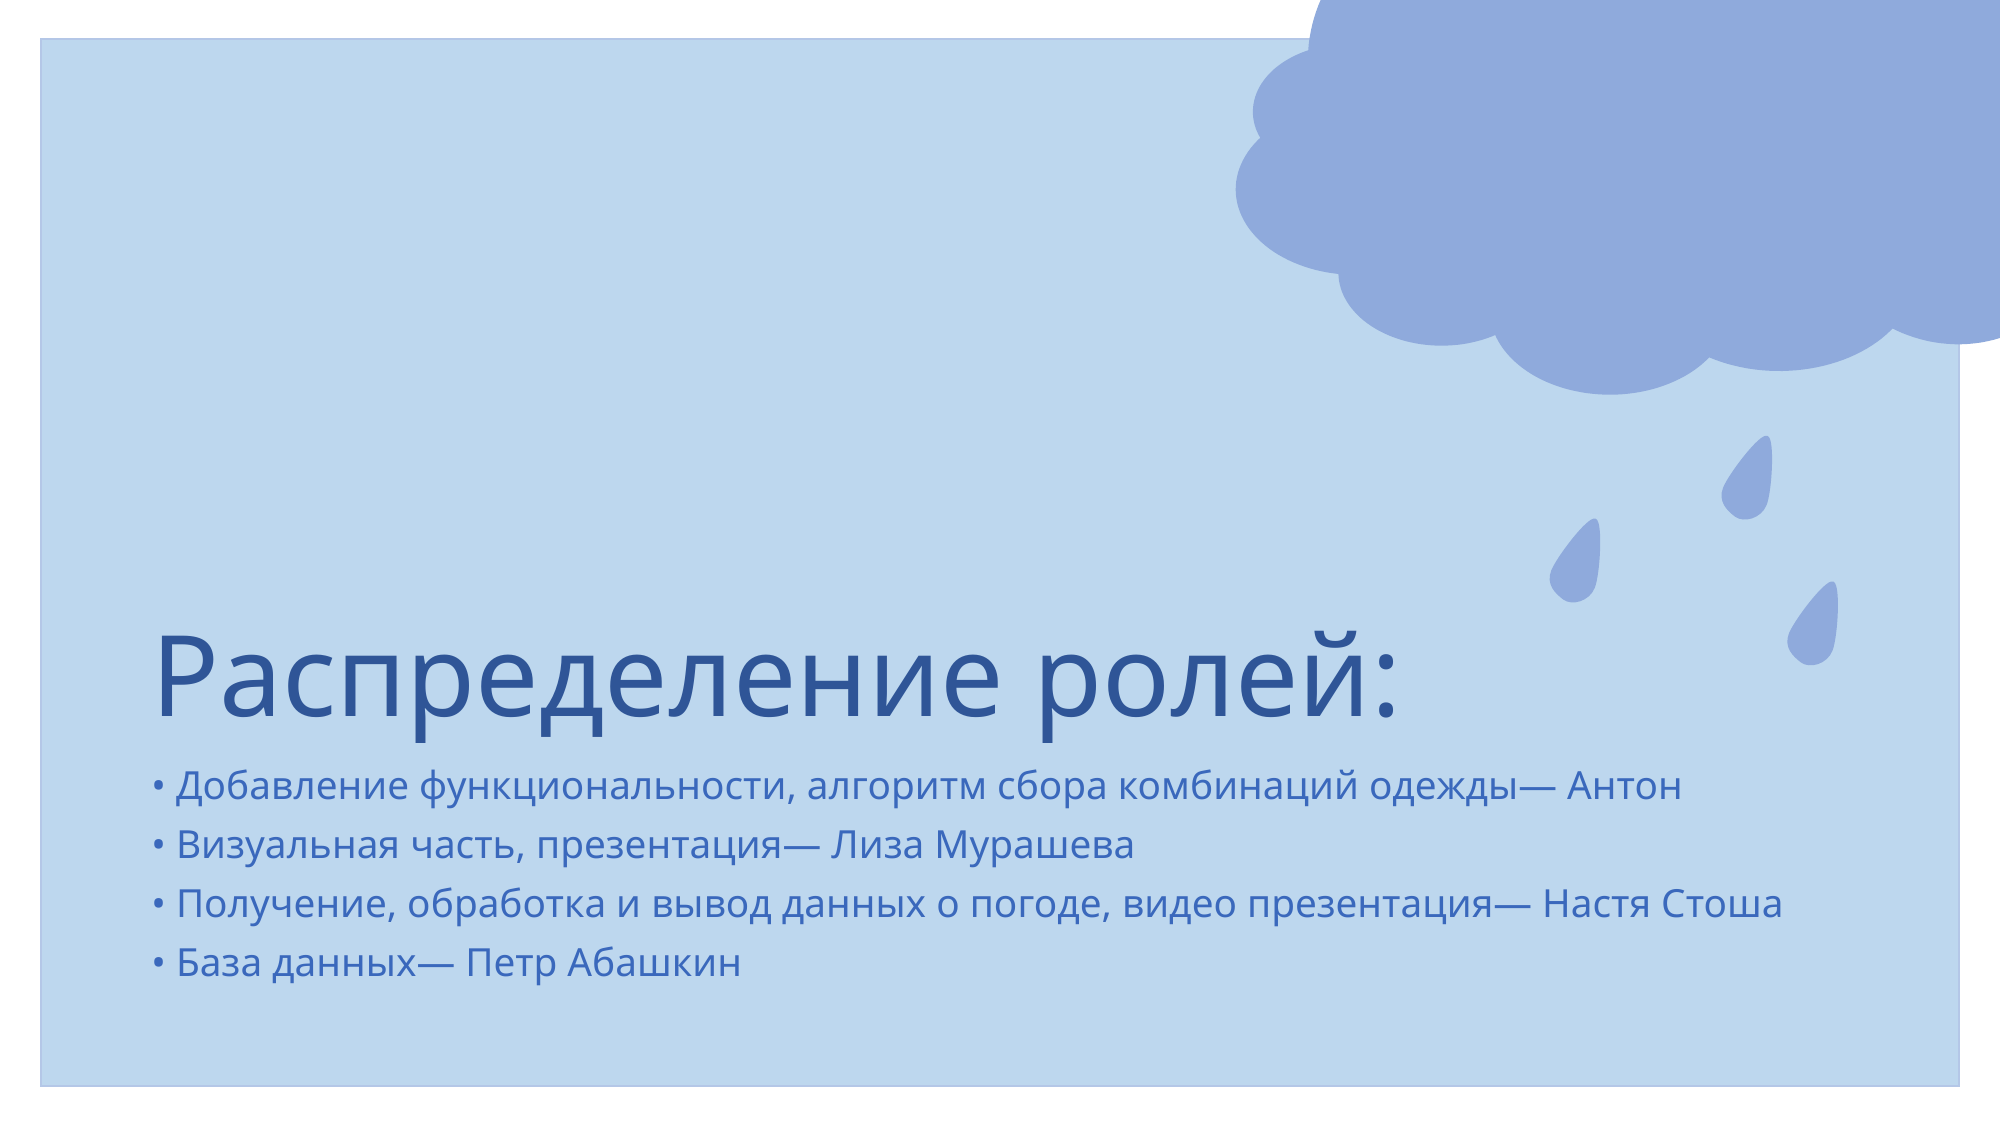

# Распределение ролей:
• Добавление функциональности, алгоритм сбора комбинаций одежды— Антон
• Визуальная часть, презентация— Лиза Мурашева
• Получение, обработка и вывод данных о погоде, видео презентация— Настя Стоша
• База данных— Петр Абашкин